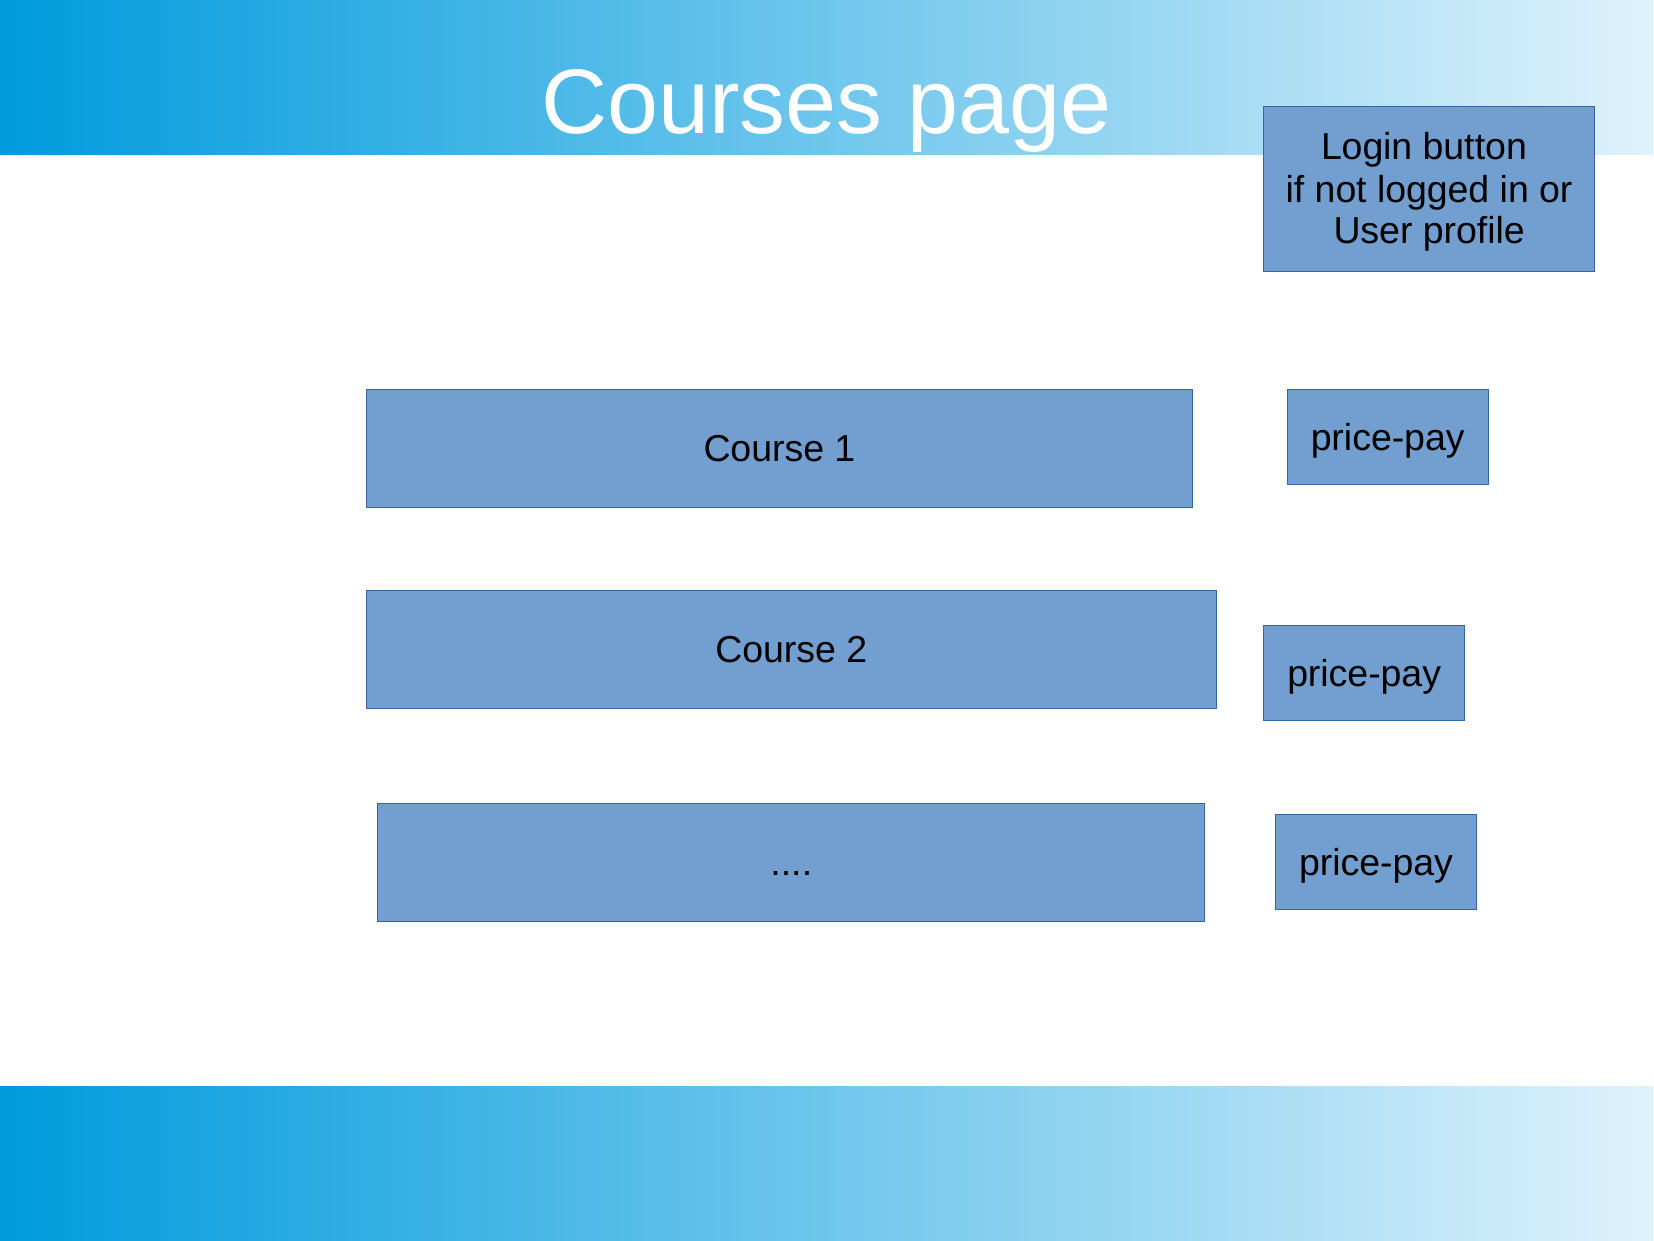

# Courses page
Login button
if not logged in or
User profile
Course 1
price-pay
Course 2
price-pay
....
price-pay